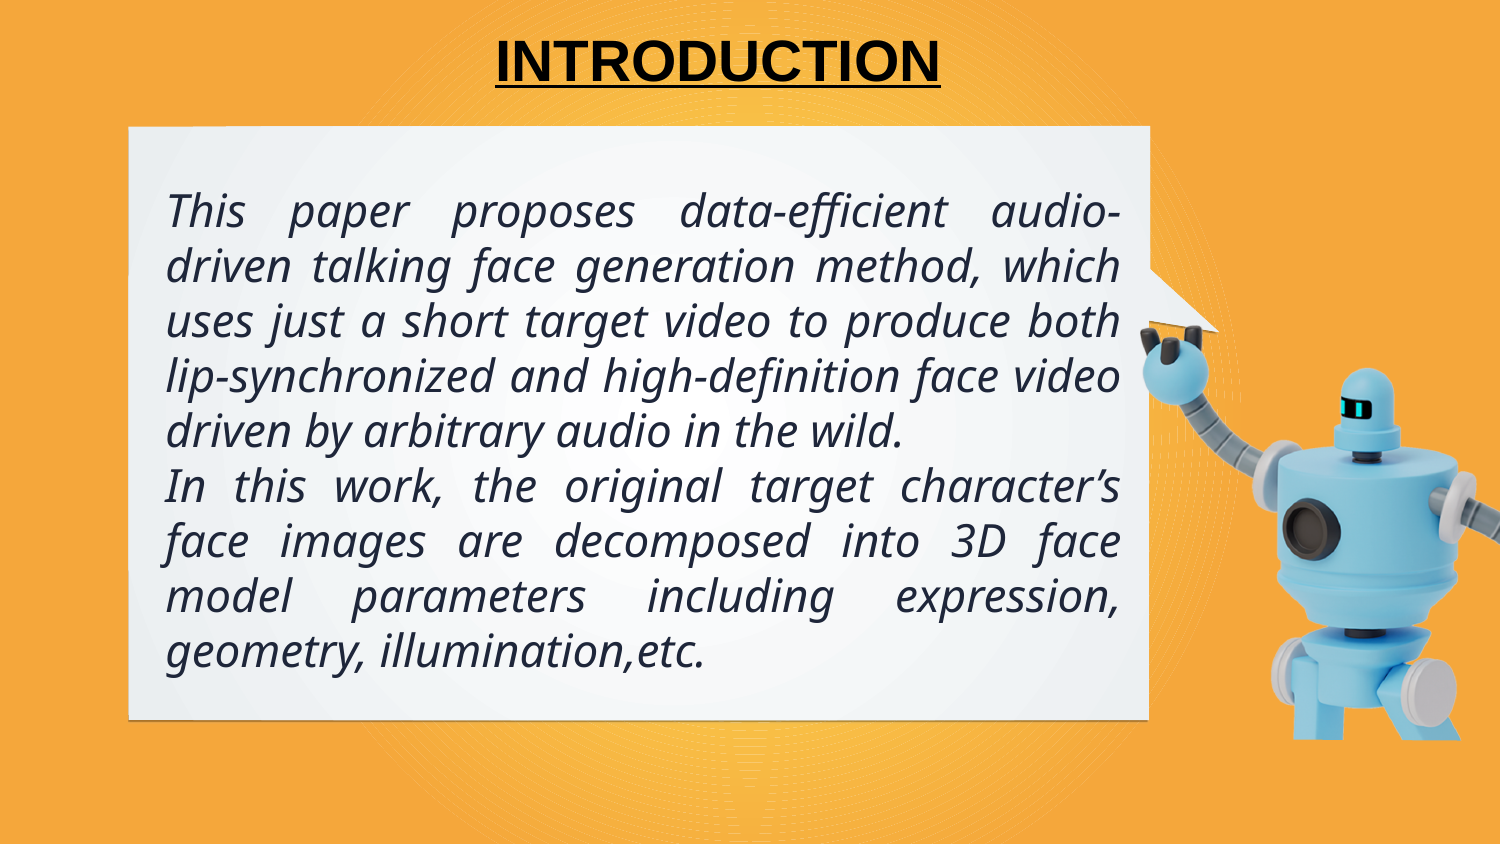

INTRODUCTION
This paper proposes data-efficient audio-driven talking face generation method, which uses just a short target video to produce both lip-synchronized and high-definition face video driven by arbitrary audio in the wild.
In this work, the original target character’s face images are decomposed into 3D face model parameters including expression, geometry, illumination,etc.